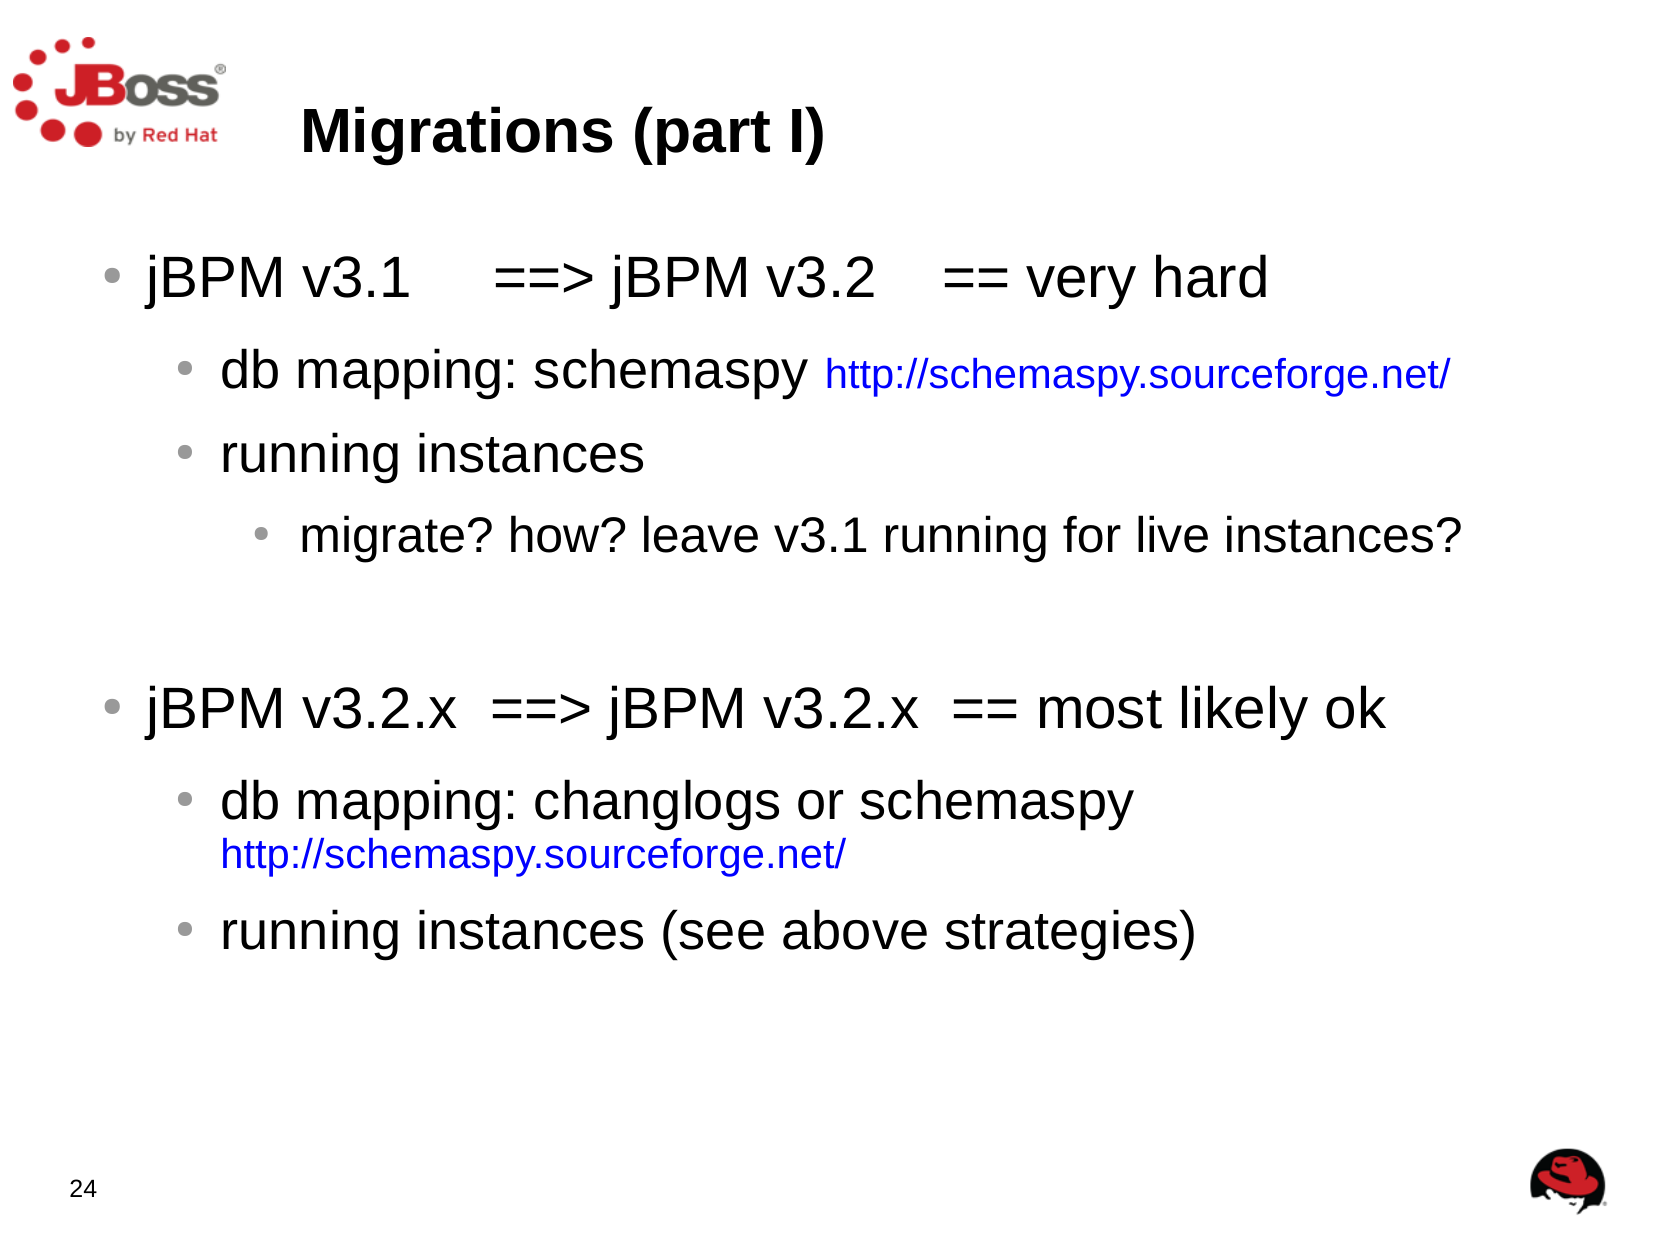

# Migrations (part I)
jBPM v3.1 ==> jBPM v3.2 == very hard
db mapping: schemaspy http://schemaspy.sourceforge.net/
running instances
migrate? how? leave v3.1 running for live instances?
jBPM v3.2.x ==> jBPM v3.2.x == most likely ok
db mapping: changlogs or schemaspy http://schemaspy.sourceforge.net/
running instances (see above strategies)